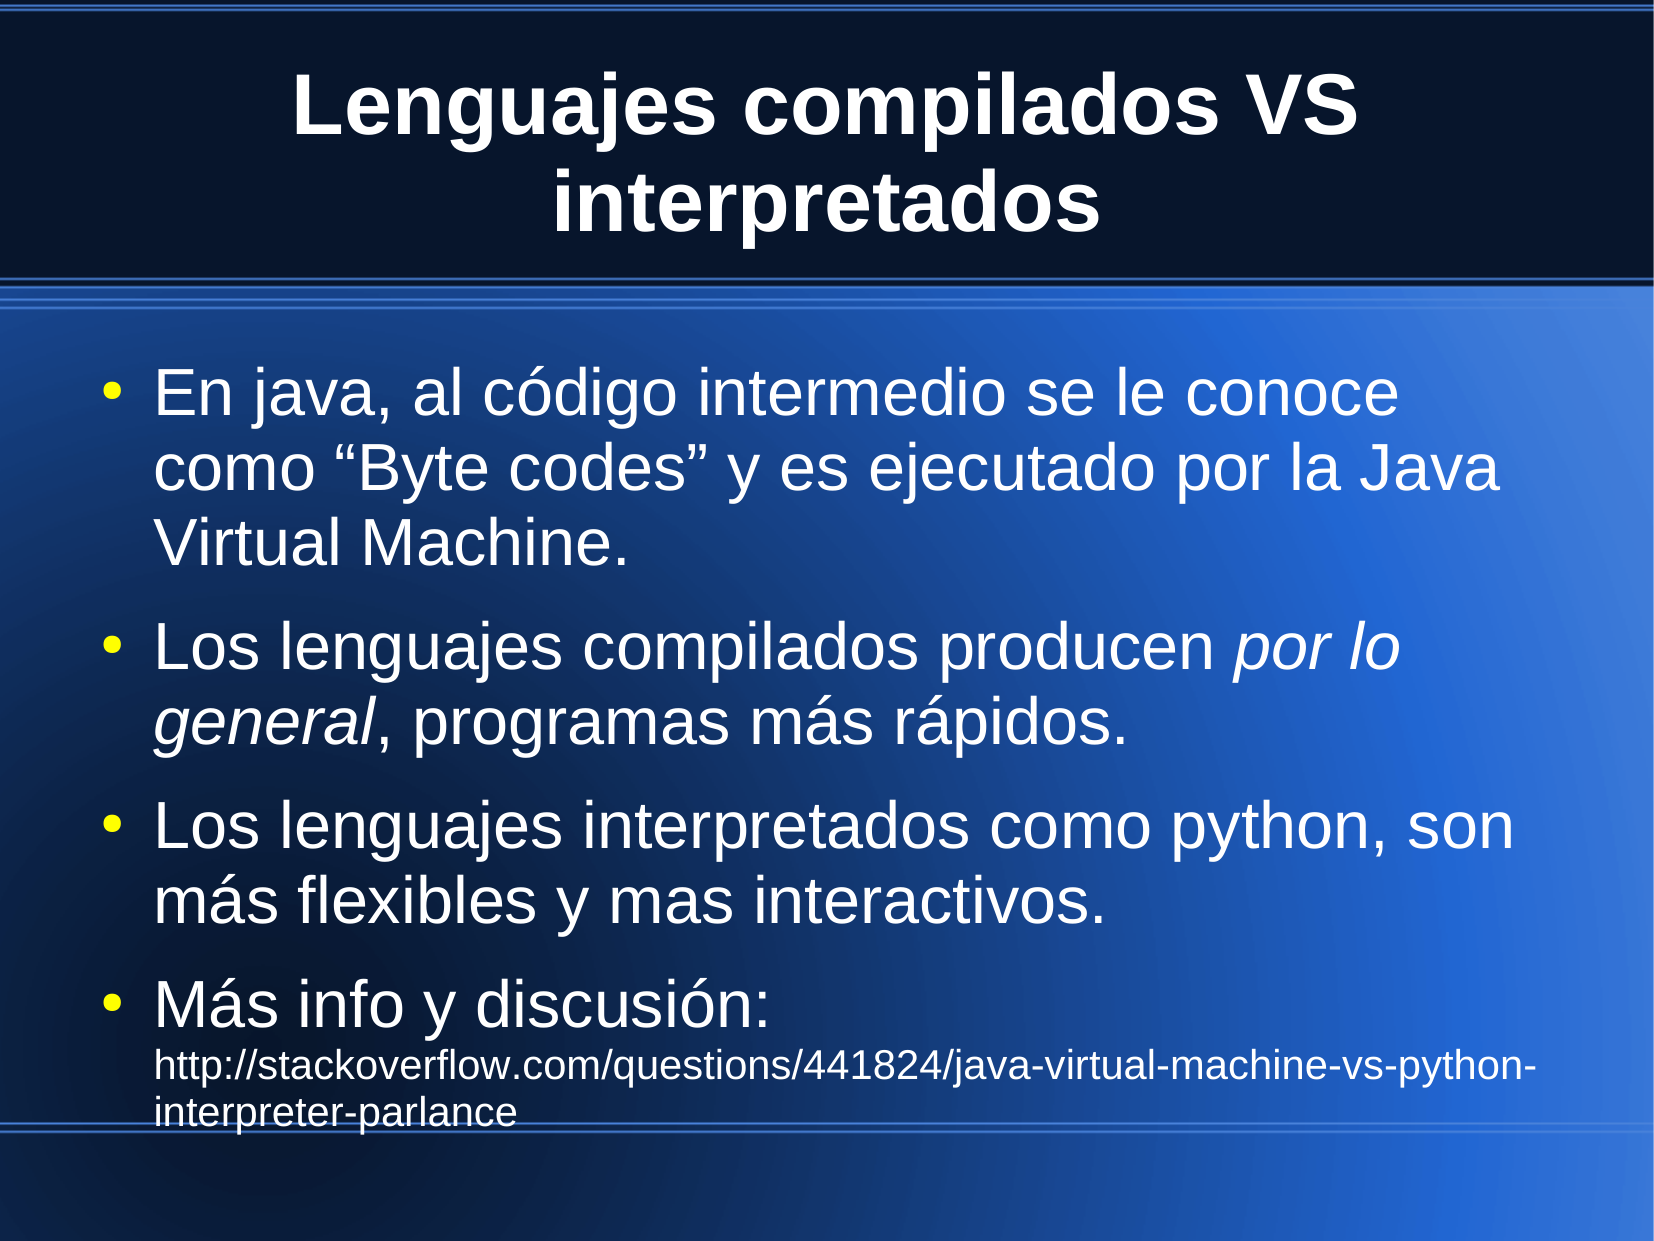

# Lenguajes compilados VS interpretados
En java, al código intermedio se le conoce como “Byte codes” y es ejecutado por la Java Virtual Machine.
Los lenguajes compilados producen por lo general, programas más rápidos.
Los lenguajes interpretados como python, son más flexibles y mas interactivos.
Más info y discusión: http://stackoverflow.com/questions/441824/java-virtual-machine-vs-python-interpreter-parlance